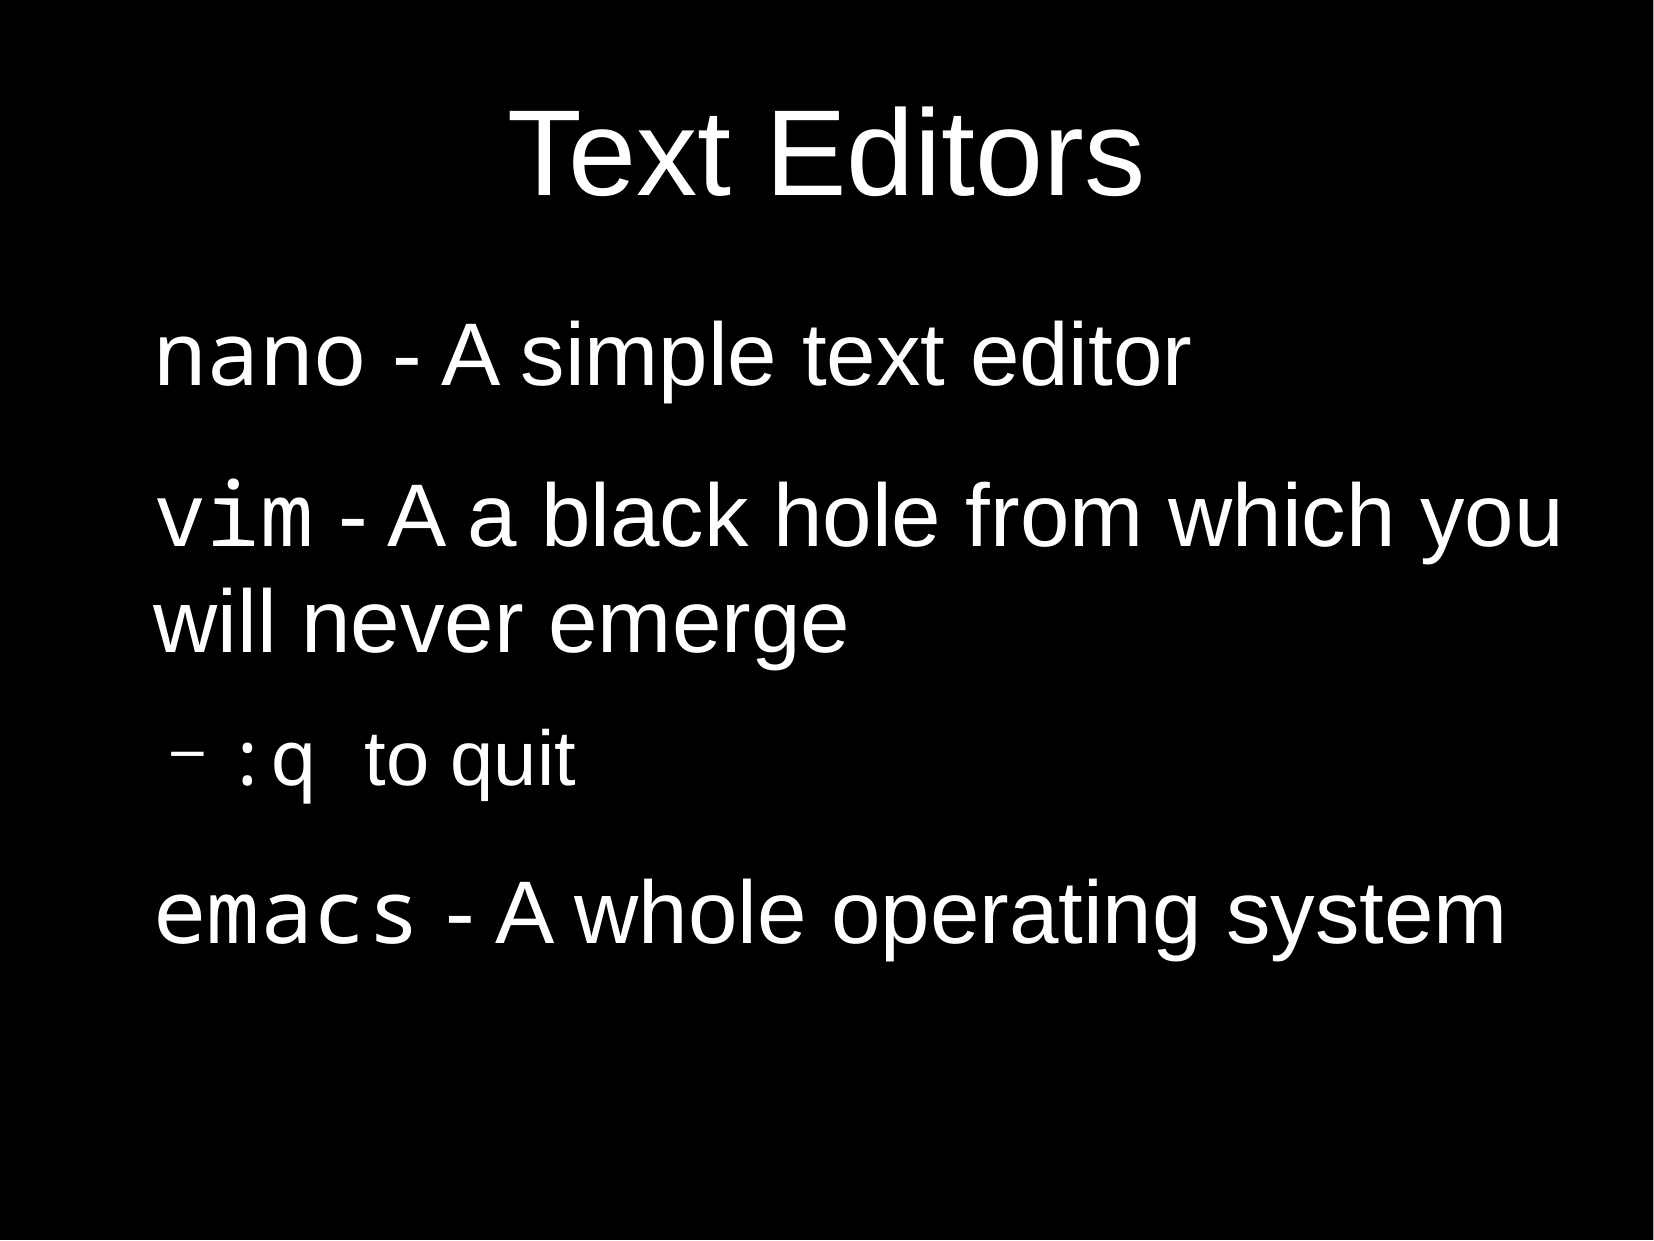

# Text Editors
nano - A simple text editor
vim - A a black hole from which you will never emerge
:q to quit
emacs - A whole operating system